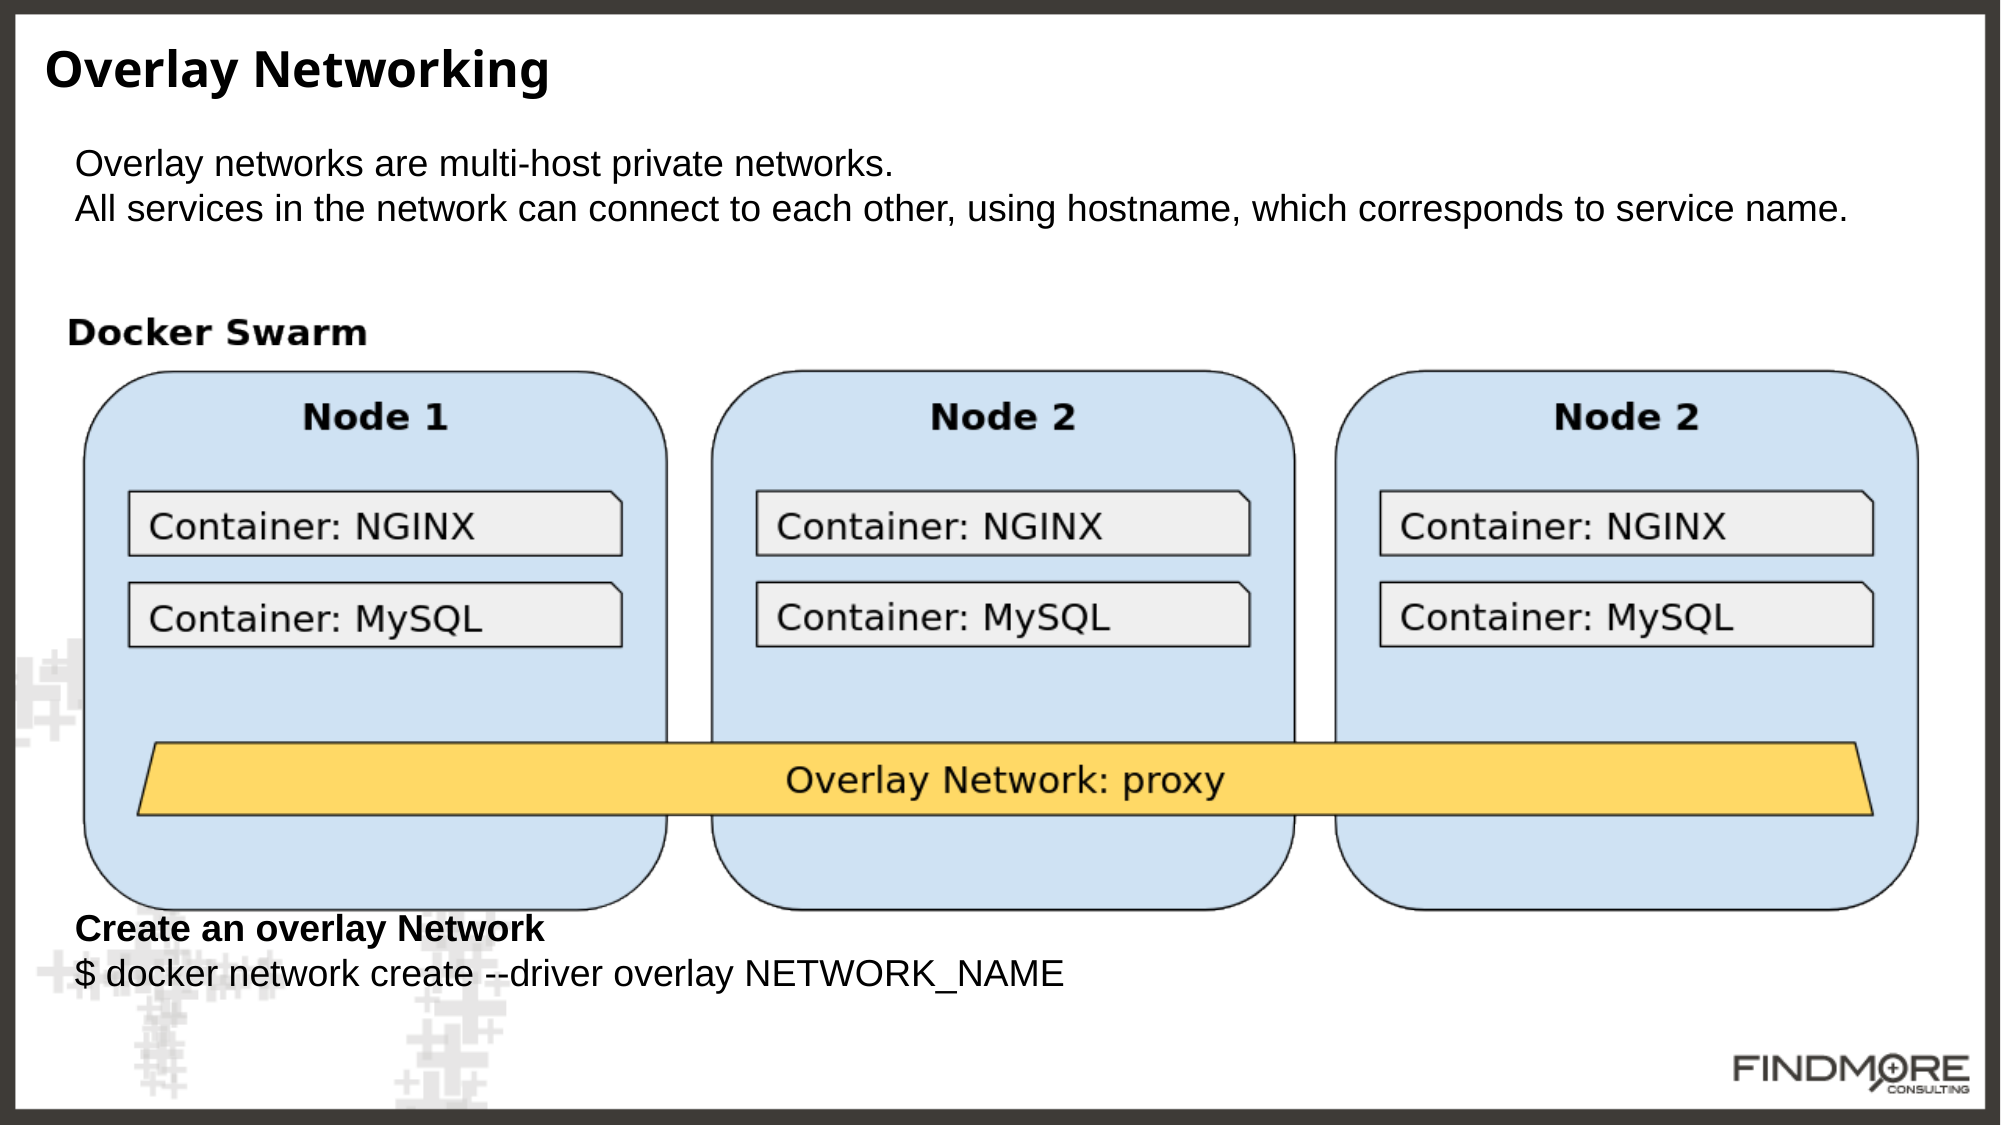

Overlay Networking
Overlay networks are multi-host private networks.
All services in the network can connect to each other, using hostname, which corresponds to service name.
Create an overlay Network
$ docker network create --driver overlay NETWORK_NAME